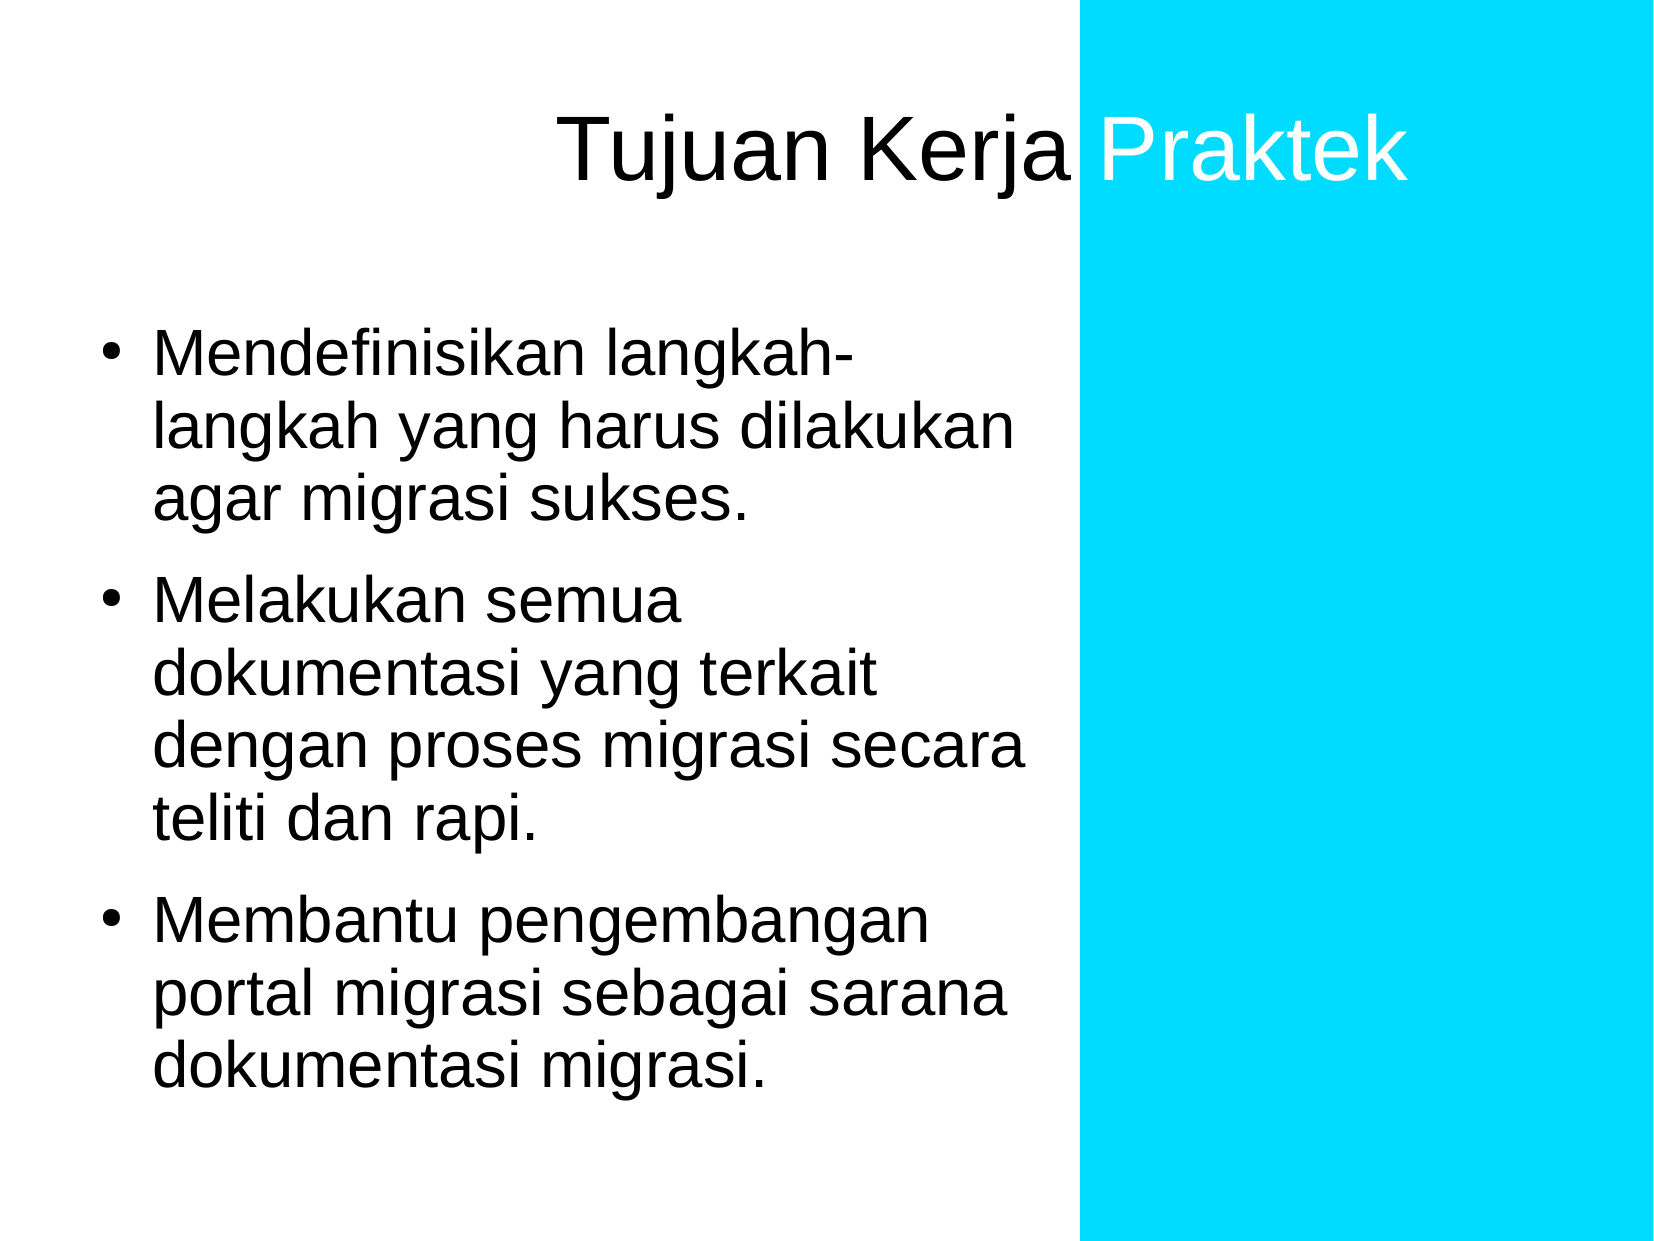

# Tujuan Kerja Praktek
Mendefinisikan langkah-langkah yang harus dilakukan agar migrasi sukses.
Melakukan semua dokumentasi yang terkait dengan proses migrasi secara teliti dan rapi.
Membantu pengembangan portal migrasi sebagai sarana dokumentasi migrasi.